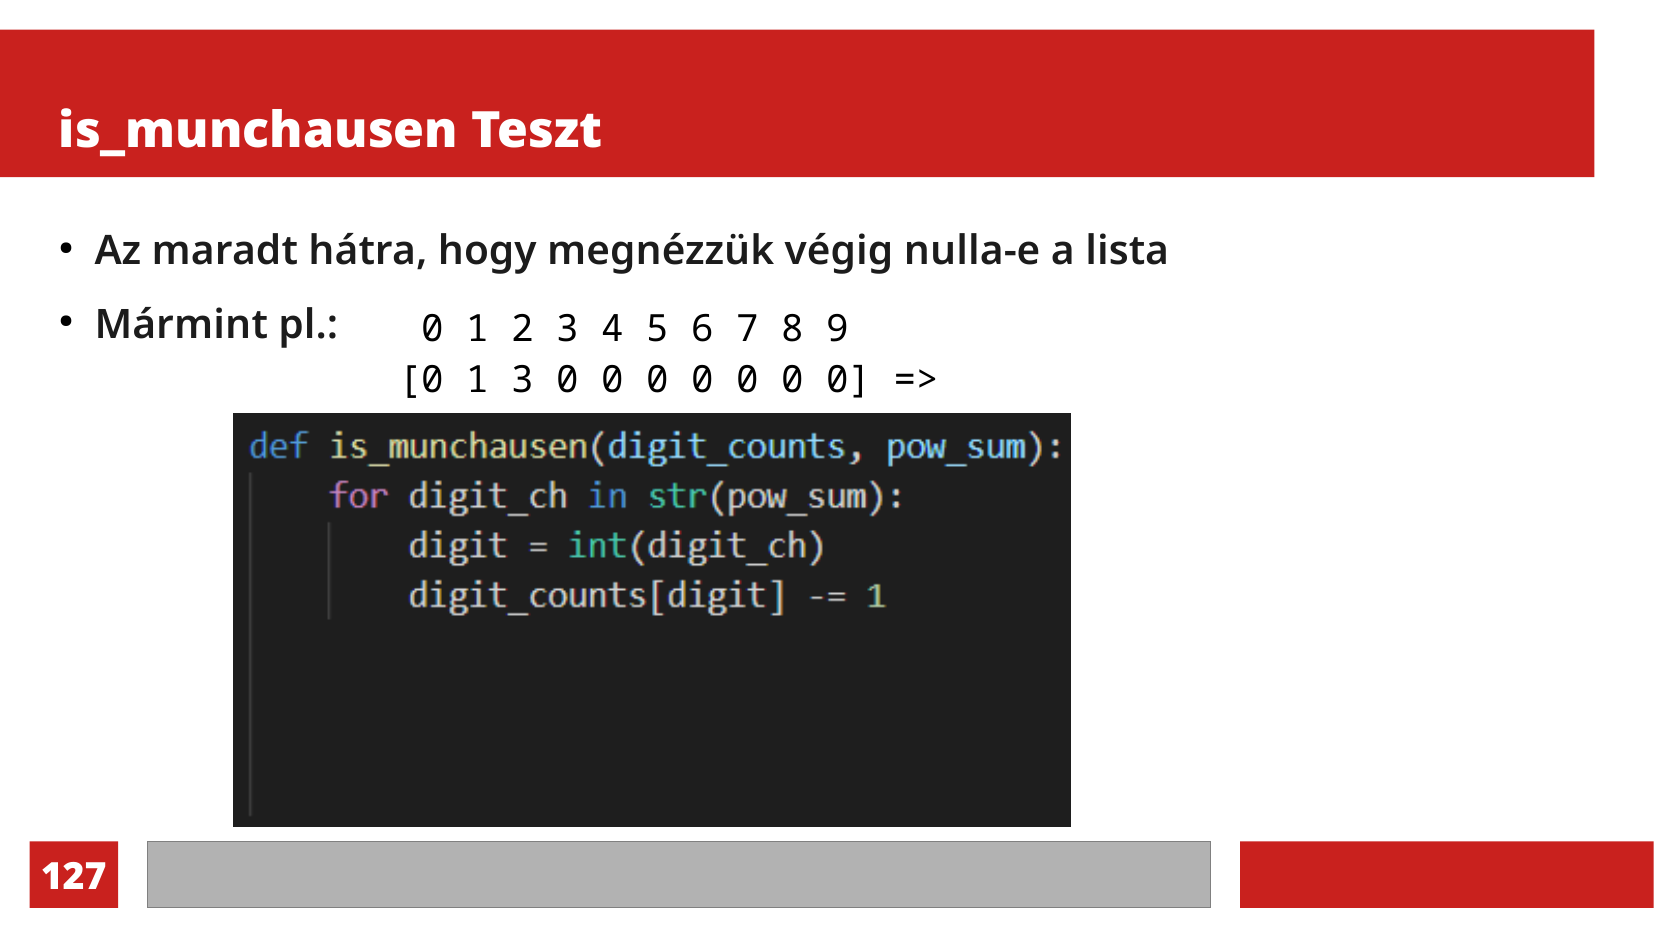

# is_munchausen Teszt
Az maradt hátra, hogy megnézzük végig nulla-e a lista
Mármint pl.:
 0 1 2 3 4 5 6 7 8 9
[0 1 3 0 0 0 0 0 0 0] =>
127